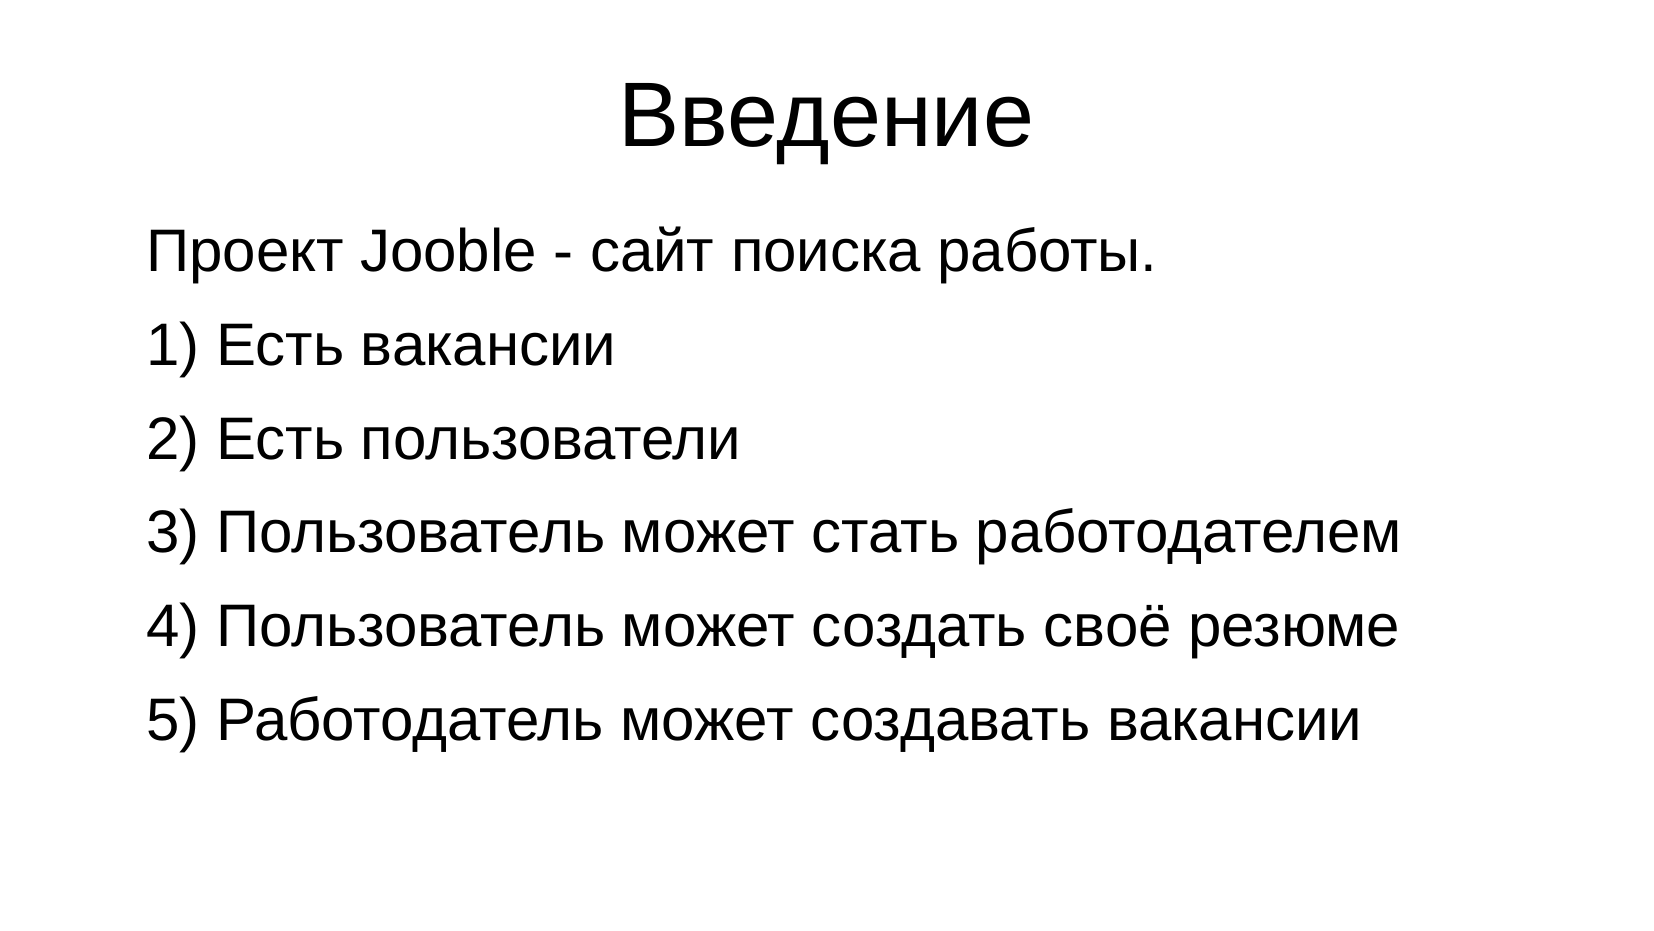

# Введение
Проект Jooble - сайт поиска работы.
1) Есть вакансии
2) Есть пользователи
3) Пользователь может стать работодателем
4) Пользователь может создать своё резюме
5) Работодатель может создавать вакансии